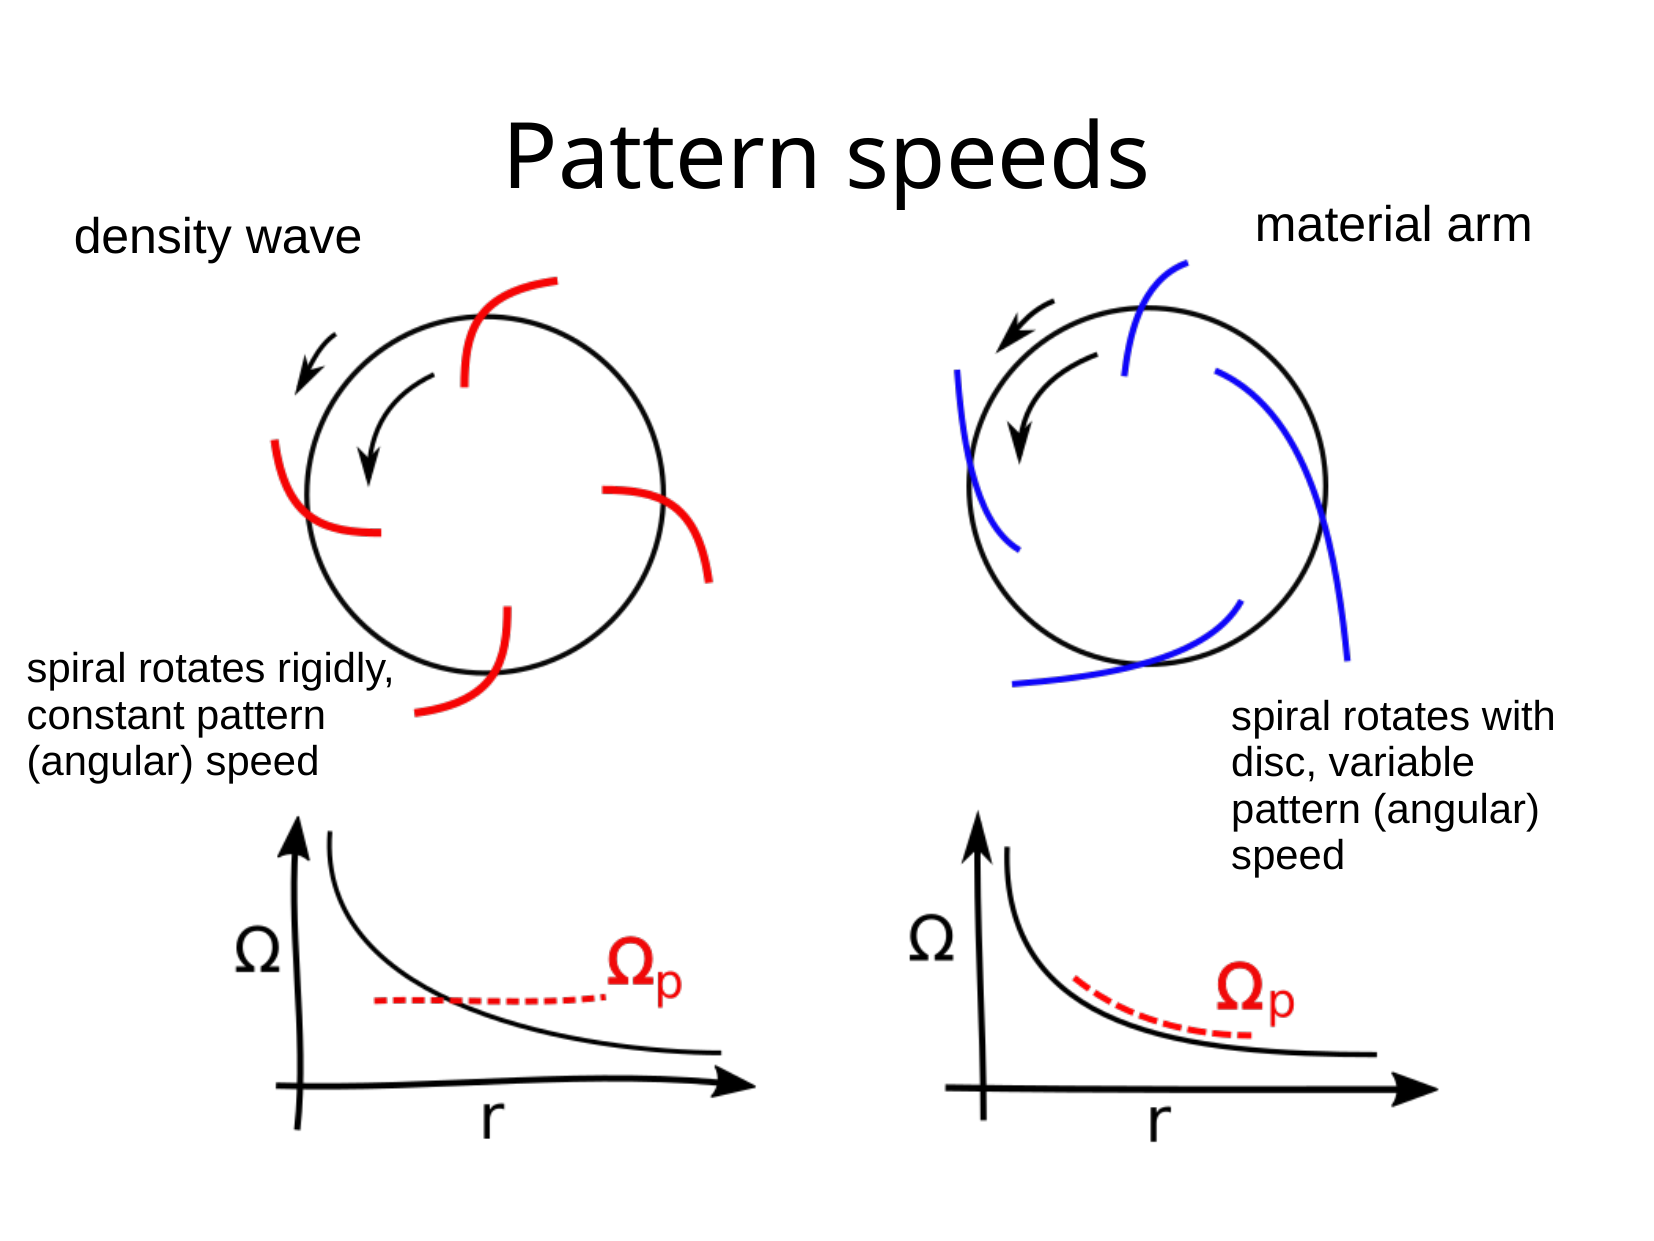

# Pattern speeds
material arm
density wave
spiral rotates rigidly,
constant pattern (angular) speed
spiral rotates with disc, variable pattern (angular) speed